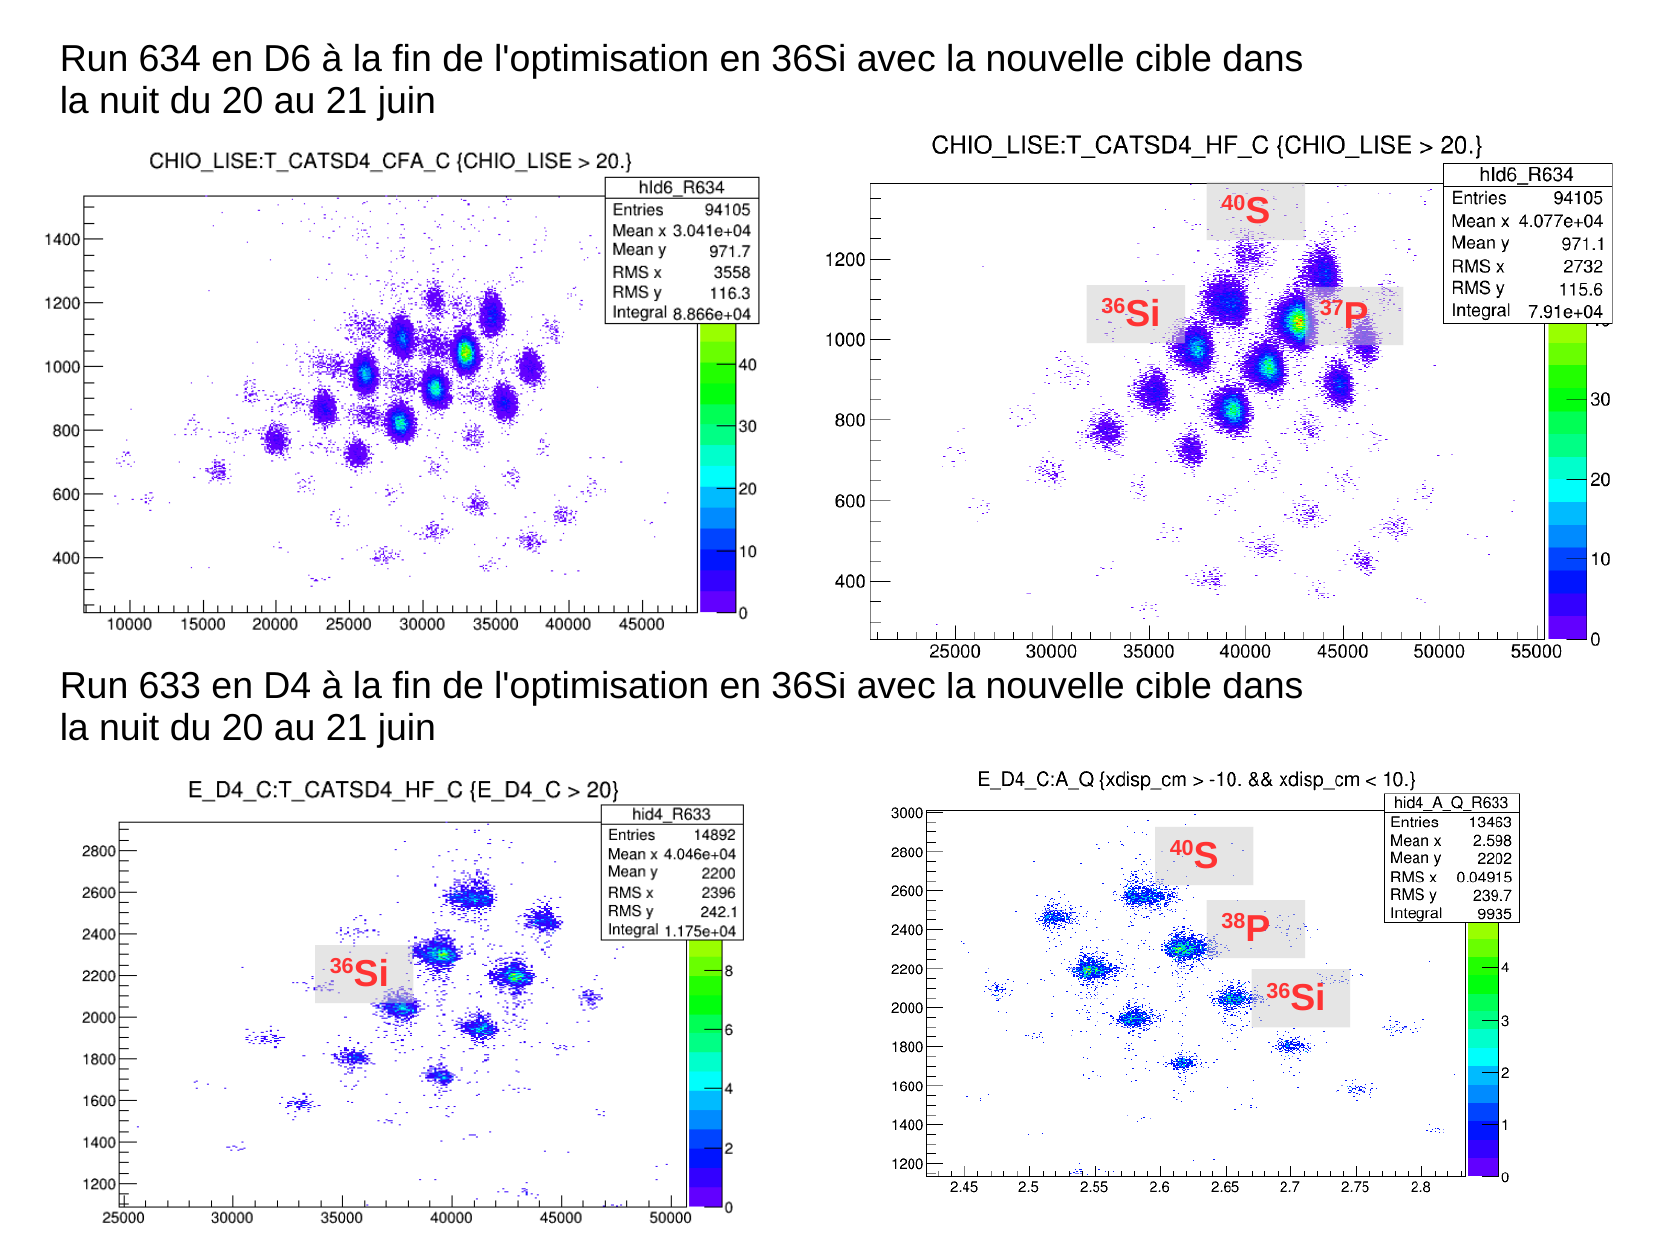

Run 634 en D6 à la fin de l'optimisation en 36Si avec la nouvelle cible dans la nuit du 20 au 21 juin
40S
36Si
37P
Run 633 en D4 à la fin de l'optimisation en 36Si avec la nouvelle cible dans la nuit du 20 au 21 juin
40S
38P
36Si
36Si